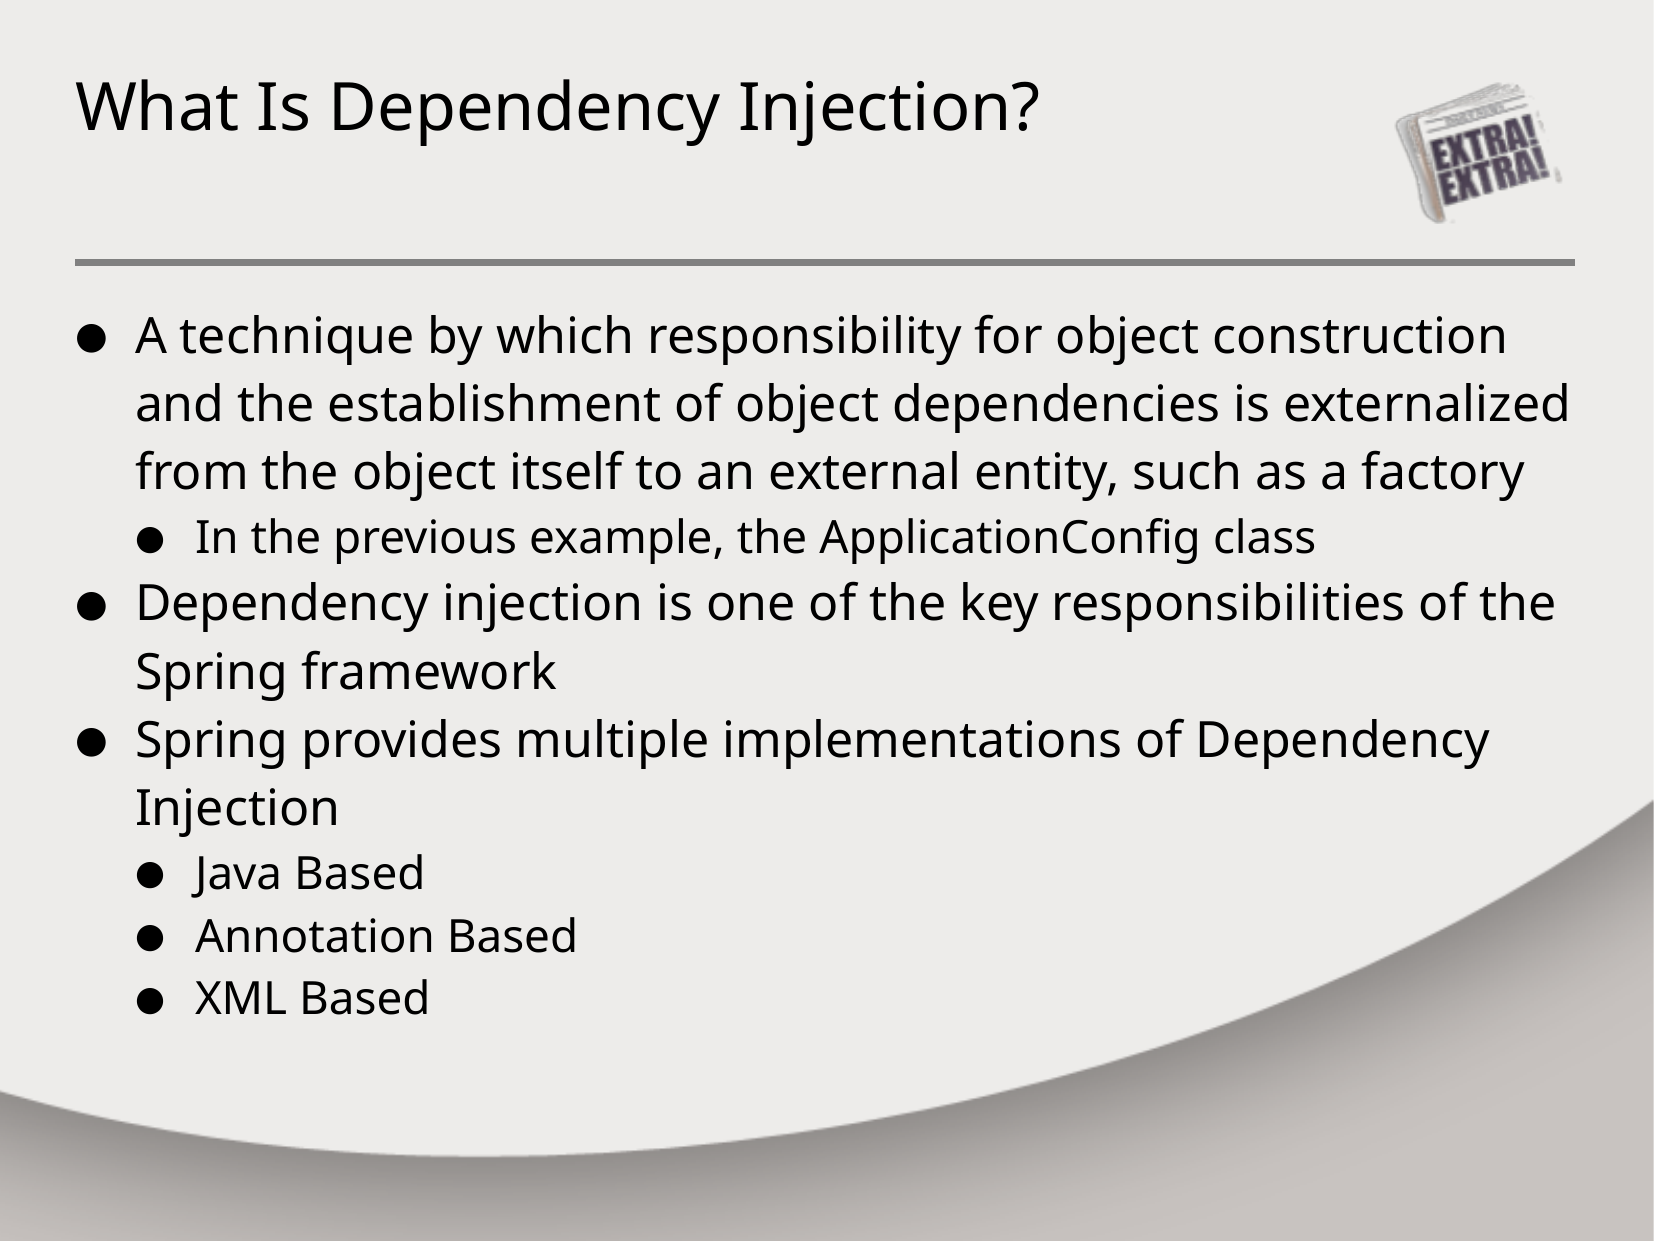

# What Is Dependency Injection?
A technique by which responsibility for object construction and the establishment of object dependencies is externalized from the object itself to an external entity, such as a factory
In the previous example, the ApplicationConfig class
Dependency injection is one of the key responsibilities of the Spring framework
Spring provides multiple implementations of Dependency Injection
Java Based
Annotation Based
XML Based